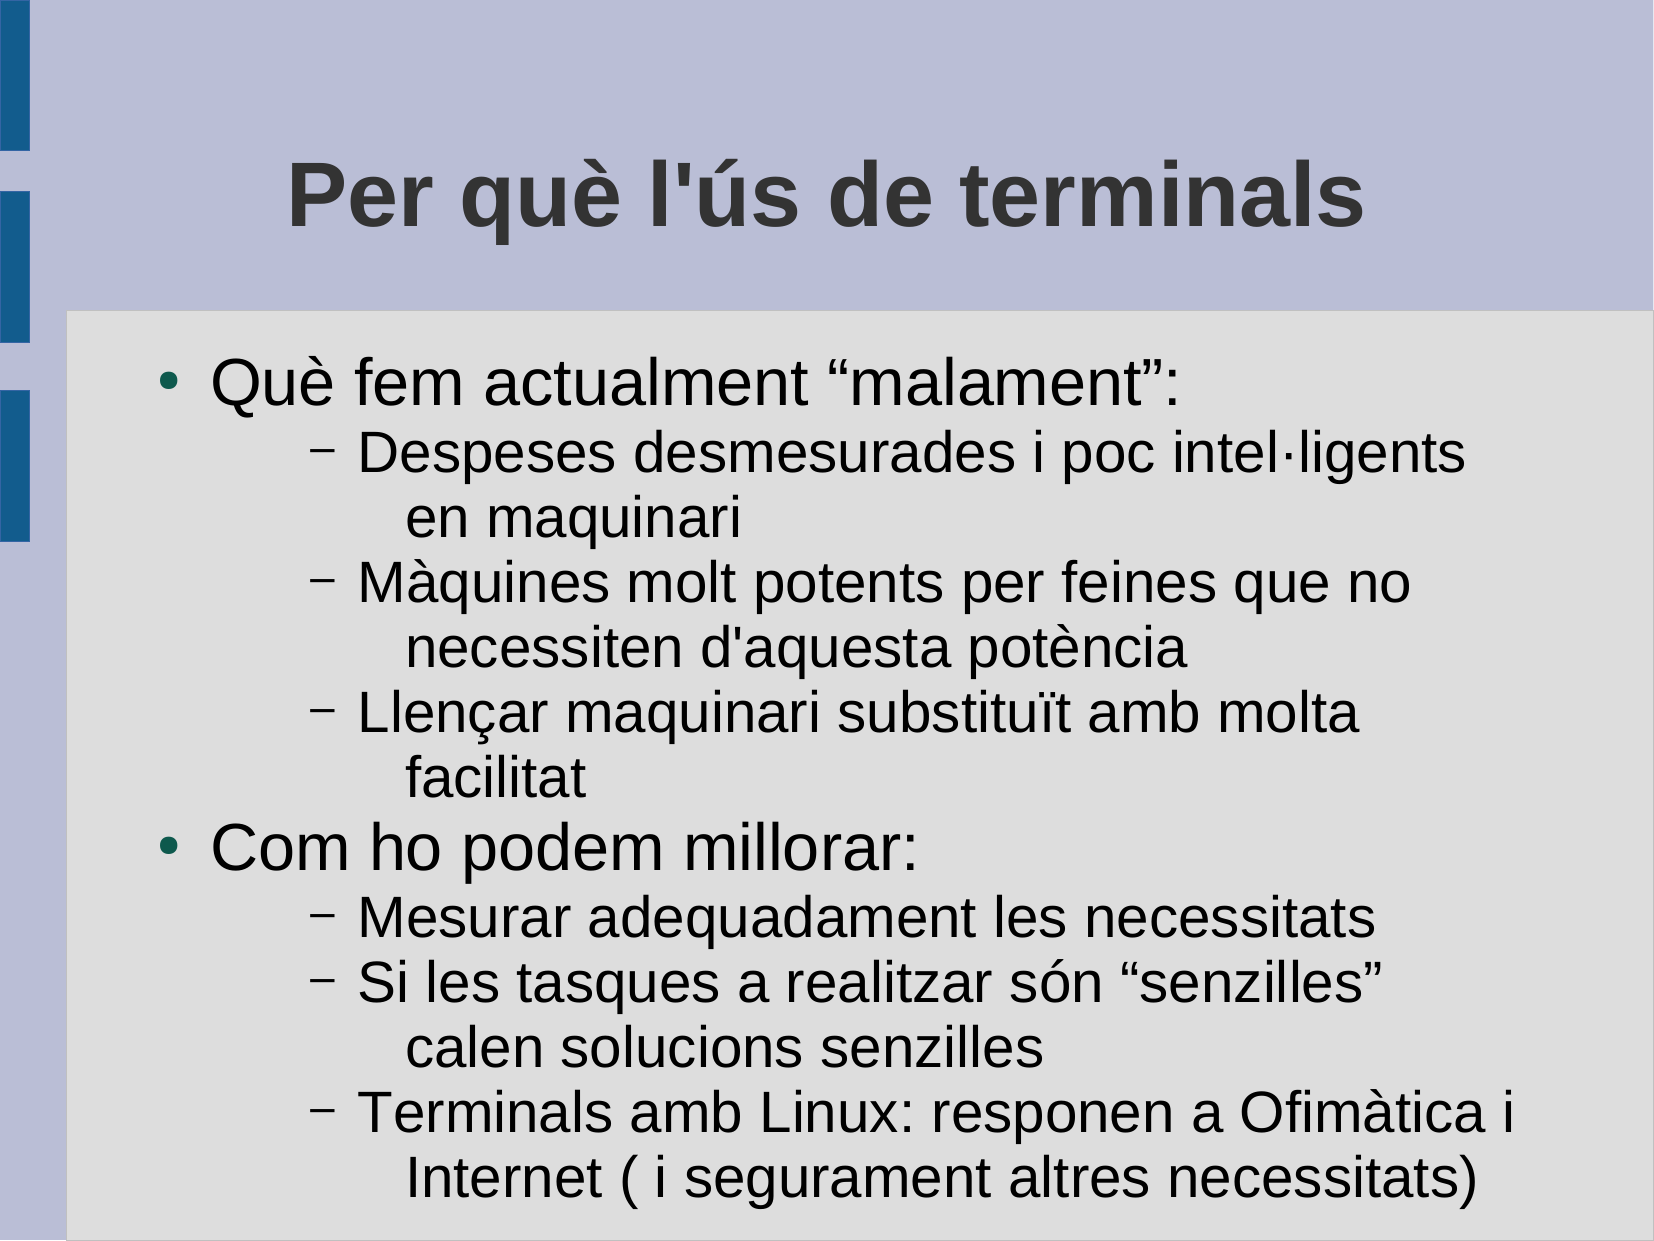

# Per què l'ús de terminals
Què fem actualment “malament”:
Despeses desmesurades i poc intel·ligents en maquinari
Màquines molt potents per feines que no necessiten d'aquesta potència
Llençar maquinari substituït amb molta facilitat
Com ho podem millorar:
Mesurar adequadament les necessitats
Si les tasques a realitzar són “senzilles” calen solucions senzilles
Terminals amb Linux: responen a Ofimàtica i Internet ( i segurament altres necessitats)